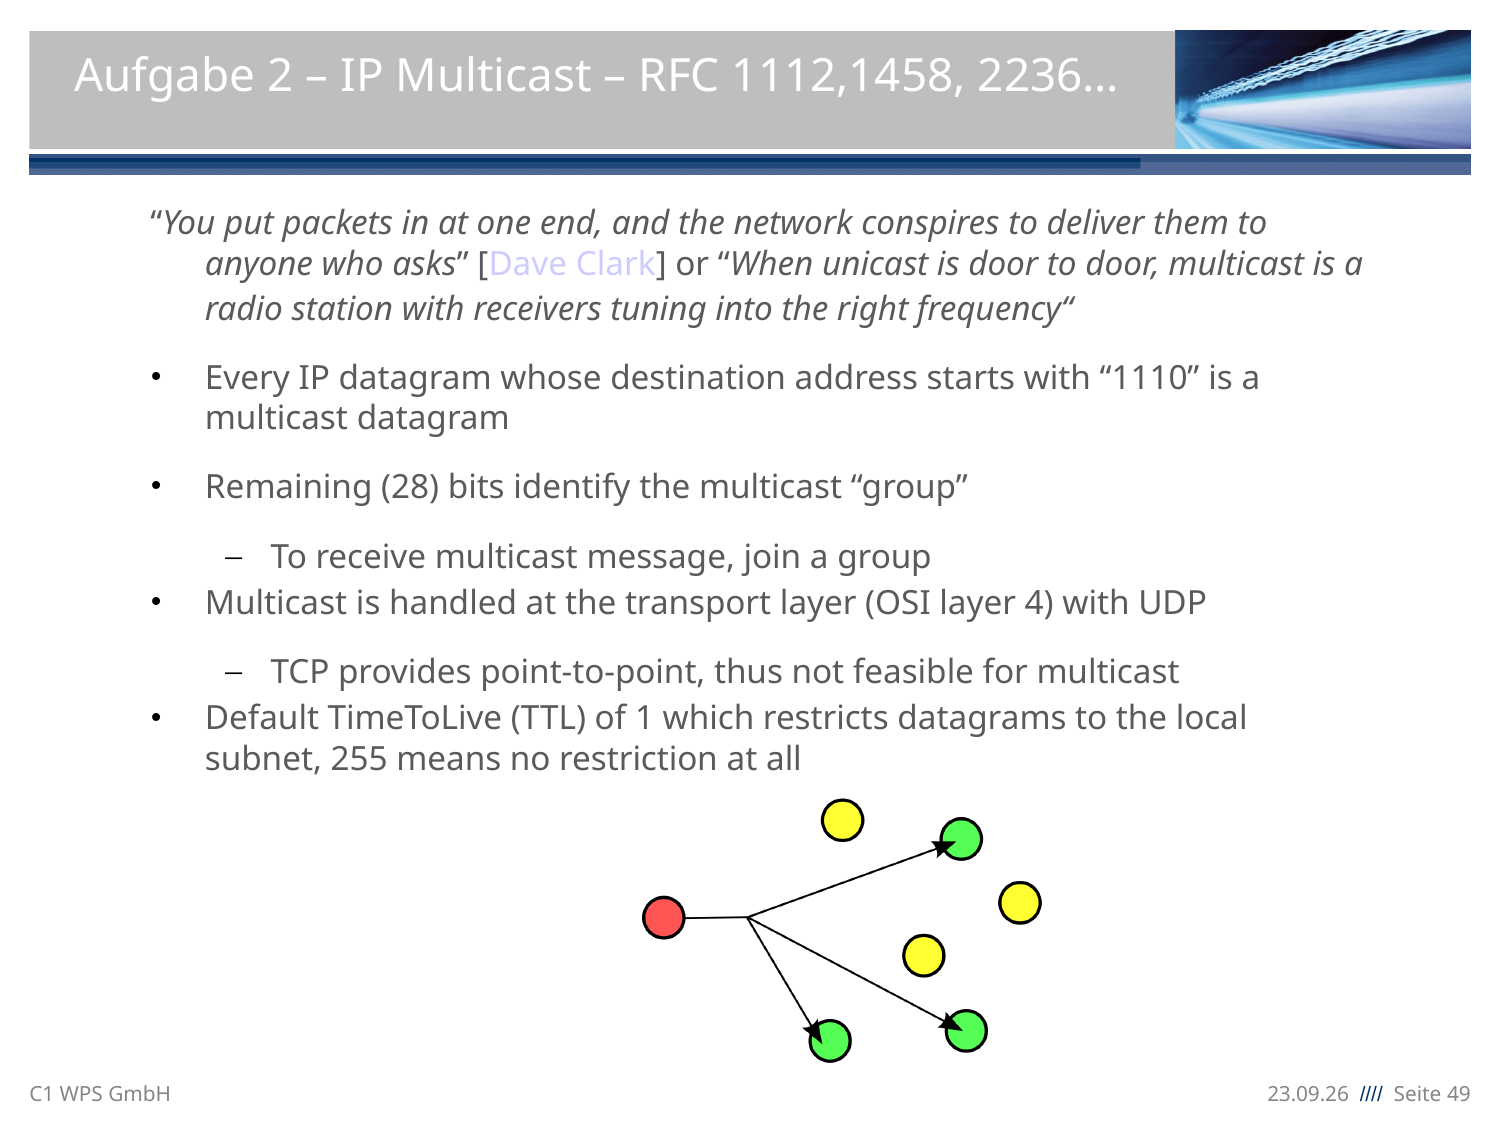

Aufgabe 2 – IP Multicast – RFC 1112,1458, 2236…
# IP Multicast – RFC 1112,1458, 2236…
“You put packets in at one end, and the network conspires to deliver them to anyone who asks” [Dave Clark] or “When unicast is door to door, multicast is a radio station with receivers tuning into the right frequency“
Every IP datagram whose destination address starts with “1110” is a multicast datagram
Remaining (28) bits identify the multicast “group”
To receive multicast message, join a group
Multicast is handled at the transport layer (OSI layer 4) with UDP
TCP provides point-to-point, thus not feasible for multicast
Default TimeToLive (TTL) of 1 which restricts datagrams to the local subnet, 255 means no restriction at all